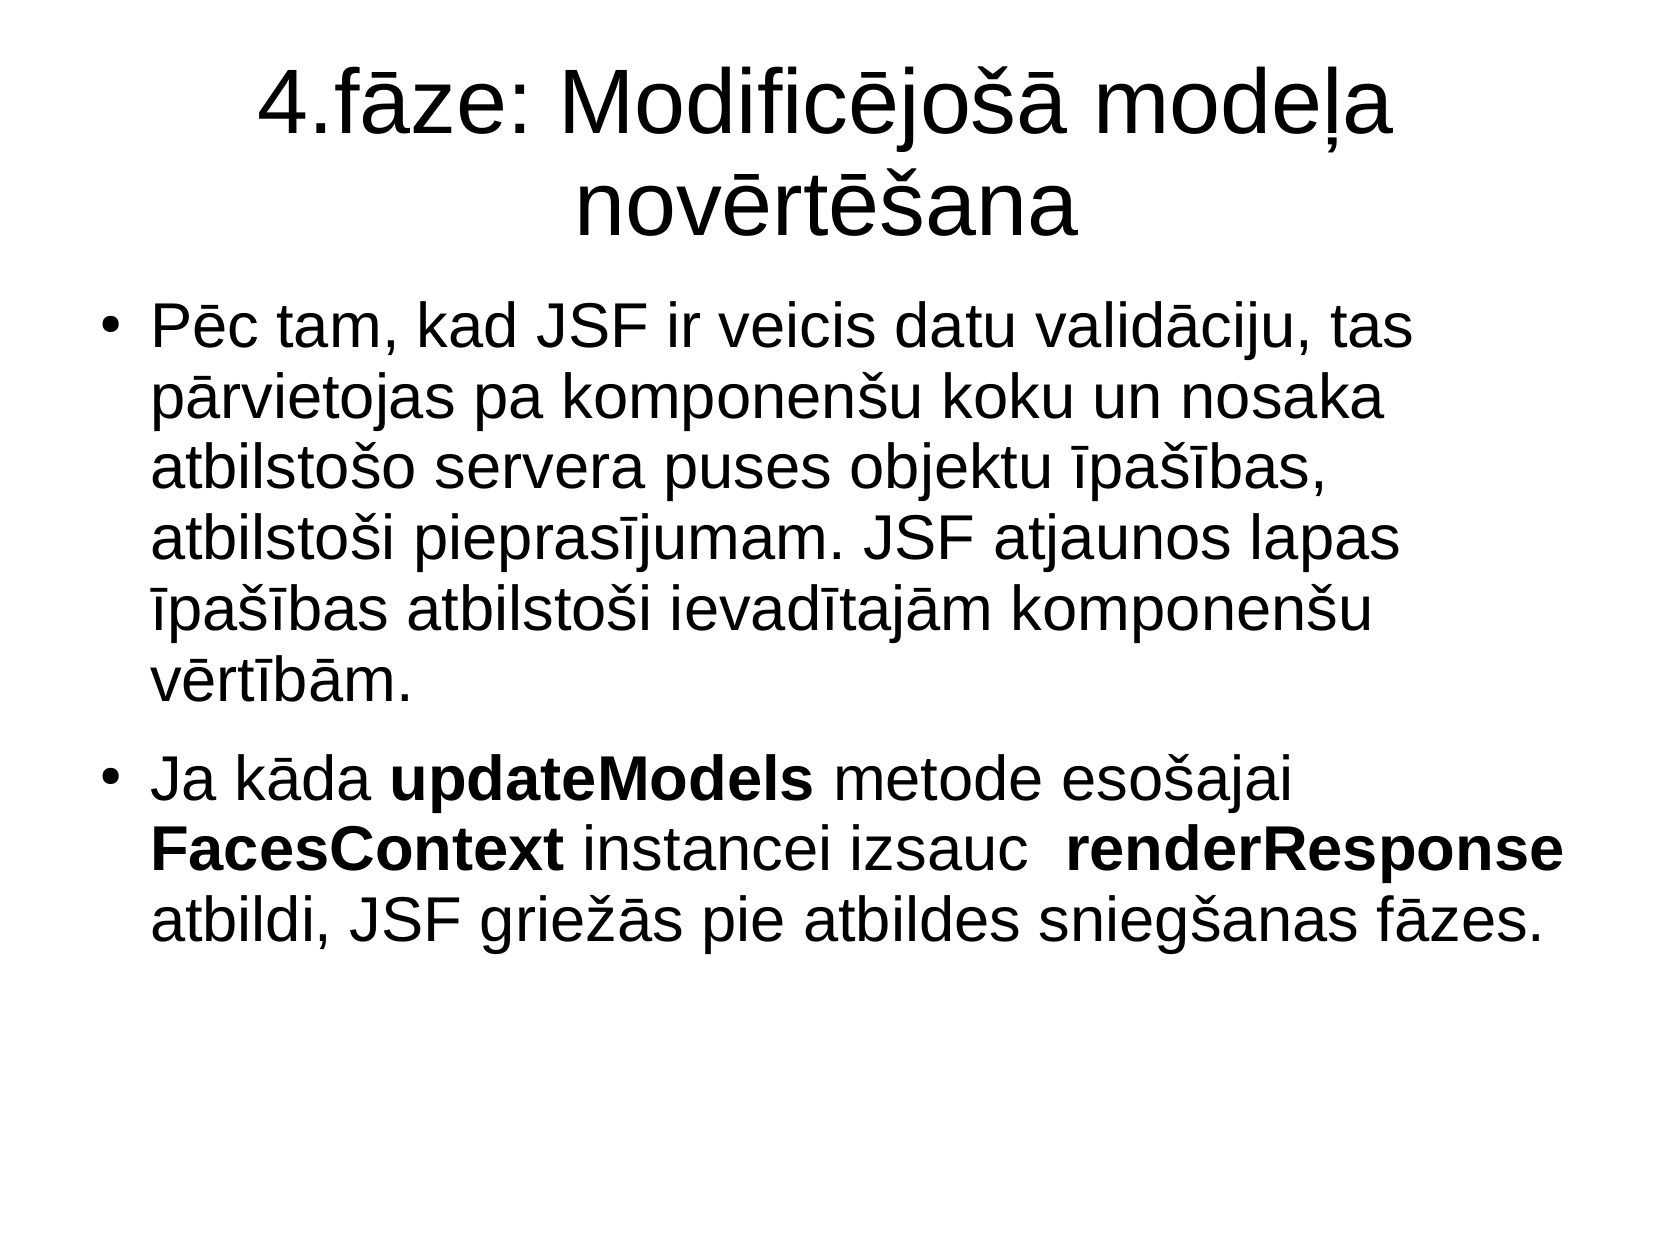

# 4.fāze: Modificējošā modeļa novērtēšana
Pēc tam, kad JSF ir veicis datu validāciju, tas pārvietojas pa komponenšu koku un nosaka atbilstošo servera puses objektu īpašības, atbilstoši pieprasījumam. JSF atjaunos lapas īpašības atbilstoši ievadītajām komponenšu vērtībām.
Ja kāda updateModels metode esošajai FacesContext instancei izsauc renderResponse atbildi, JSF griežās pie atbildes sniegšanas fāzes.